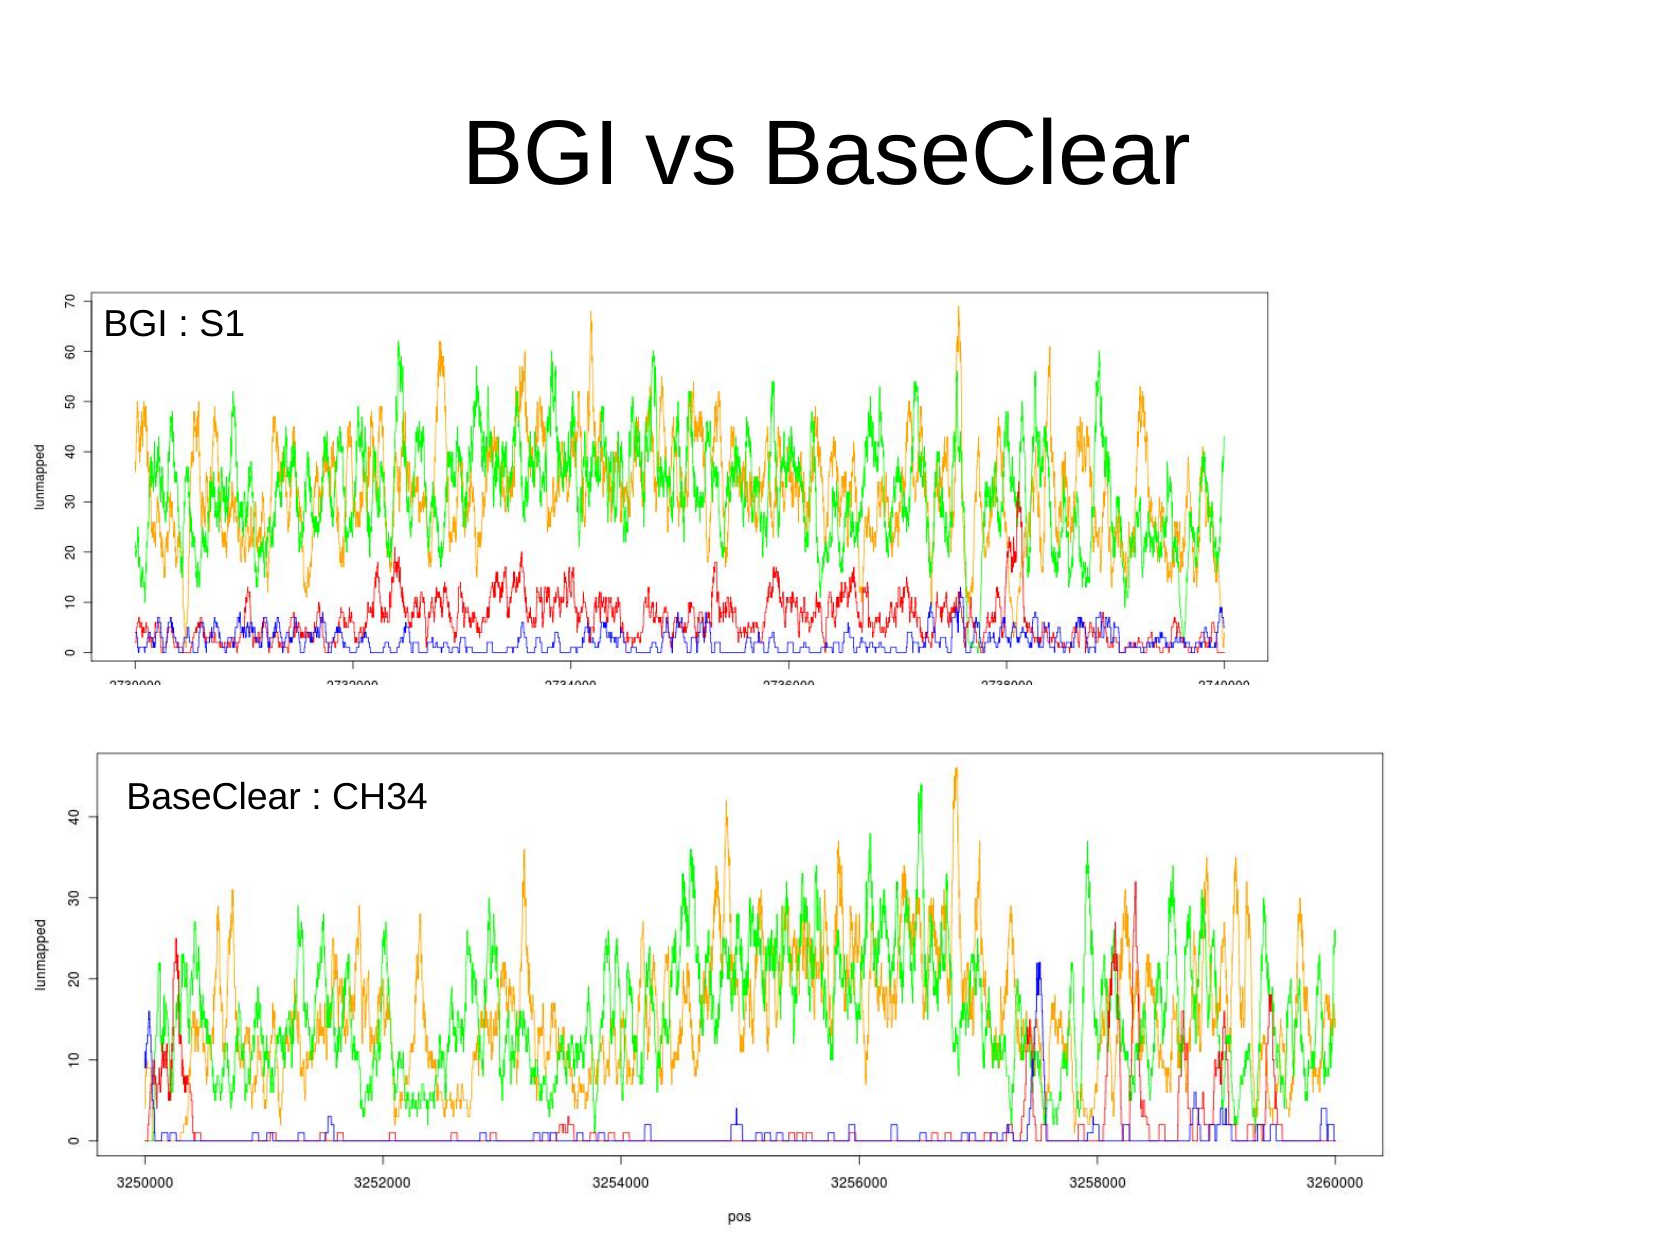

# BGI vs BaseClear
BGI : S1
BaseClear : CH34